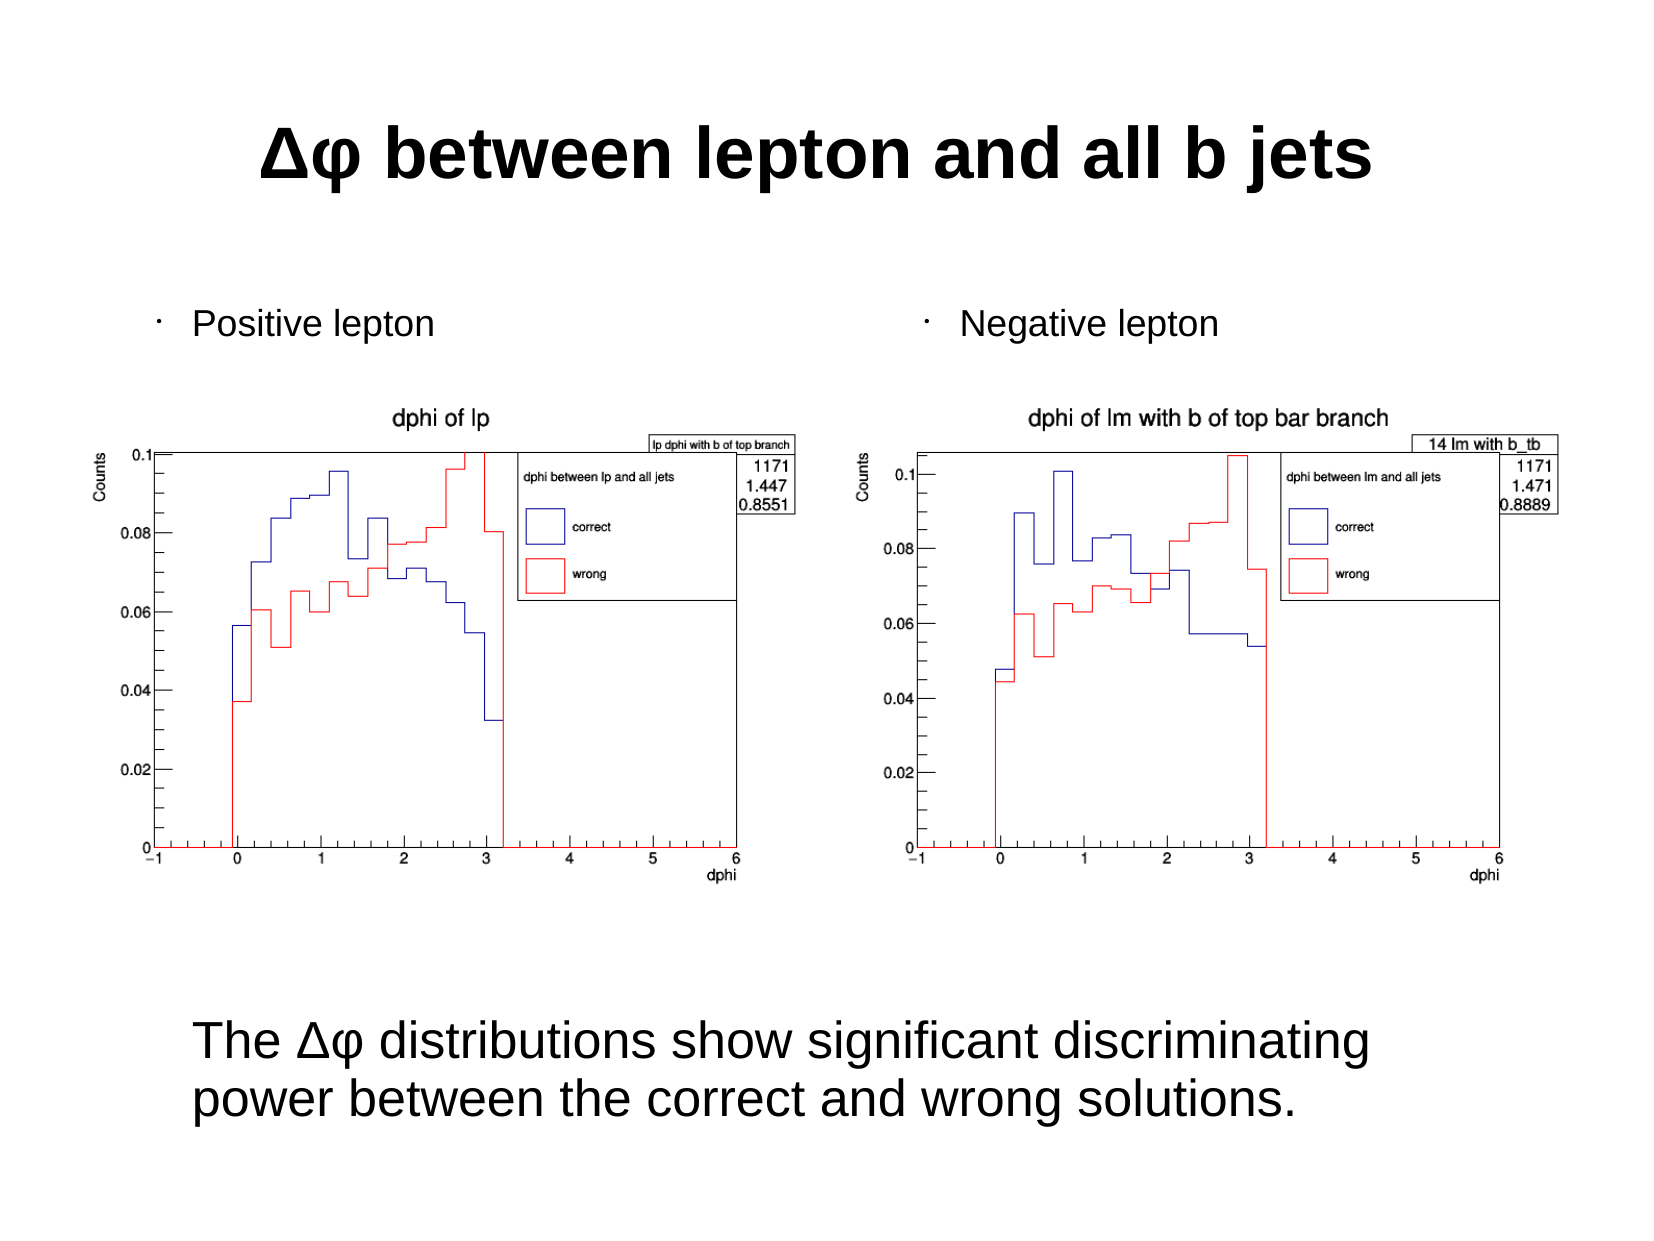

# Δφ between lepton and all b jets
Positive lepton
Negative lepton
The Δφ distributions show significant discriminating power between the correct and wrong solutions.